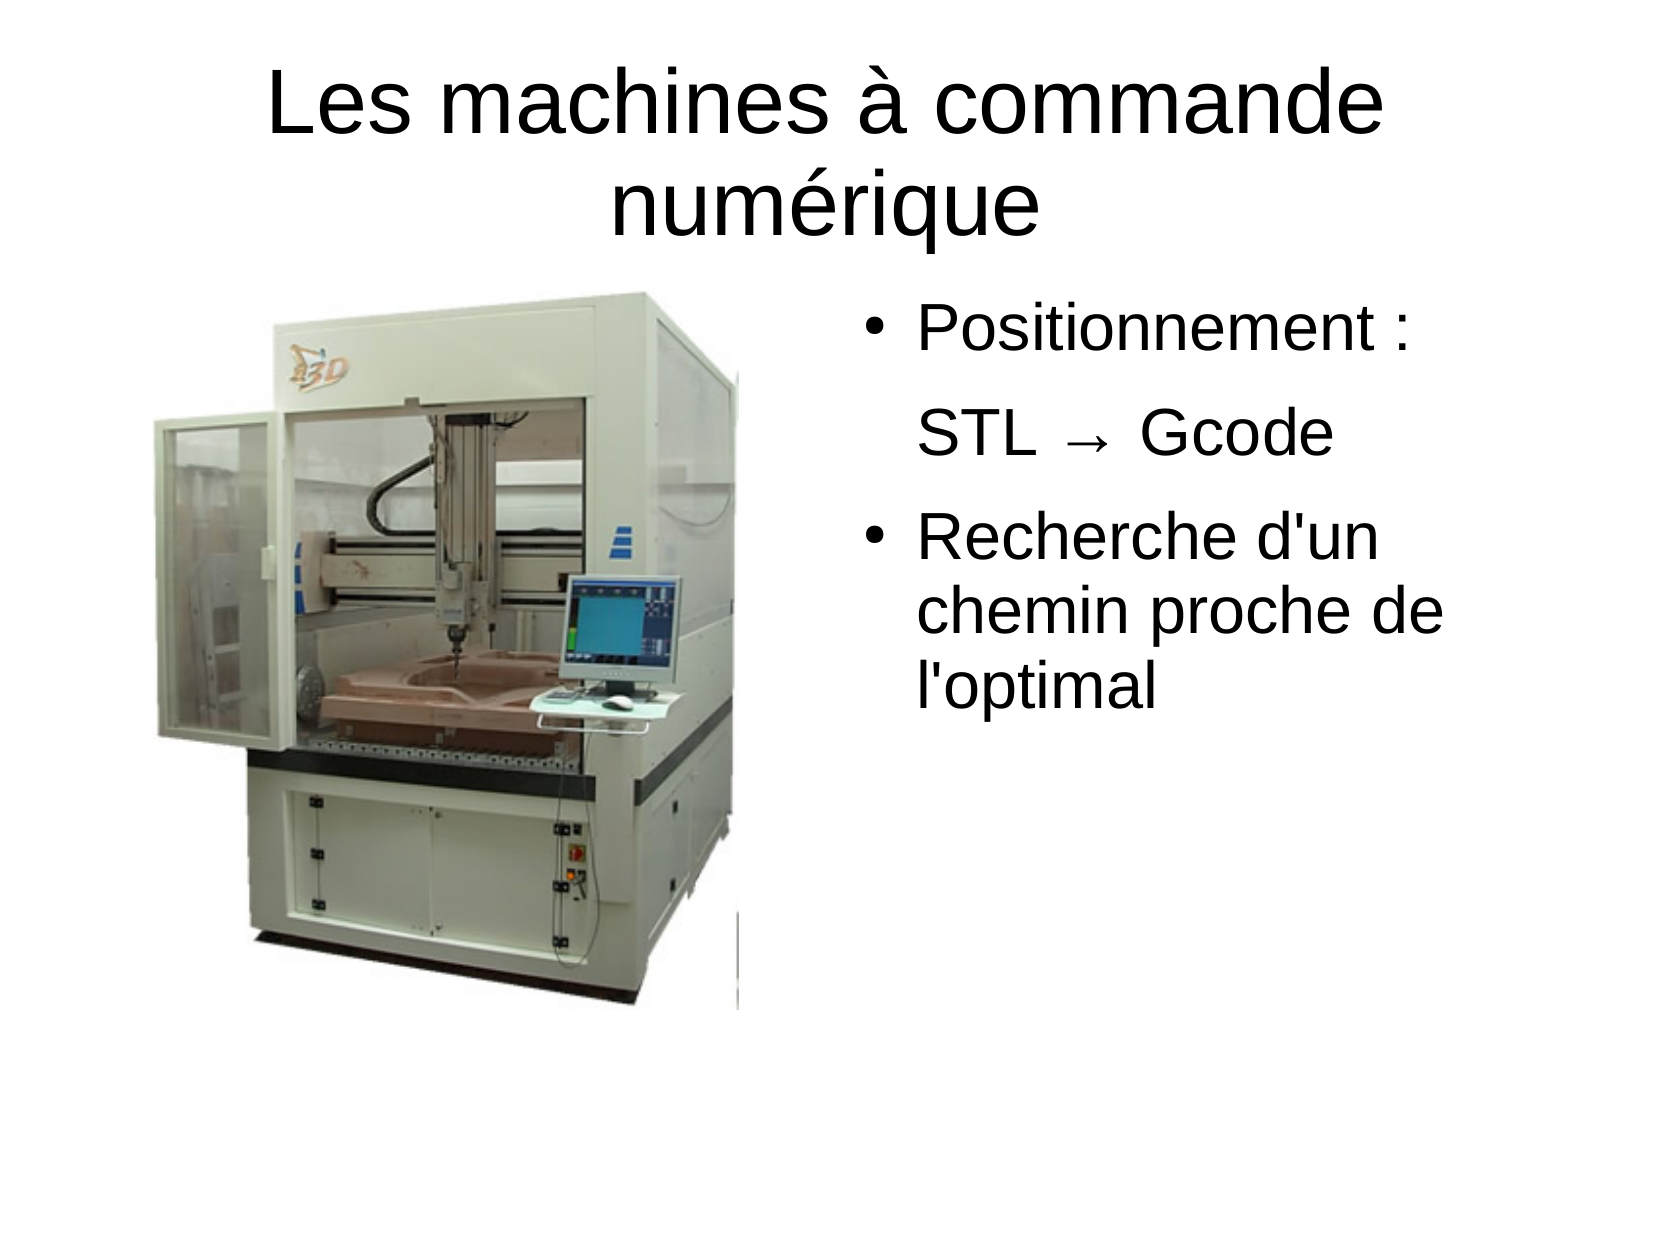

# Les machines à commande numérique
Positionnement :
STL → Gcode
Recherche d'un chemin proche de l'optimal